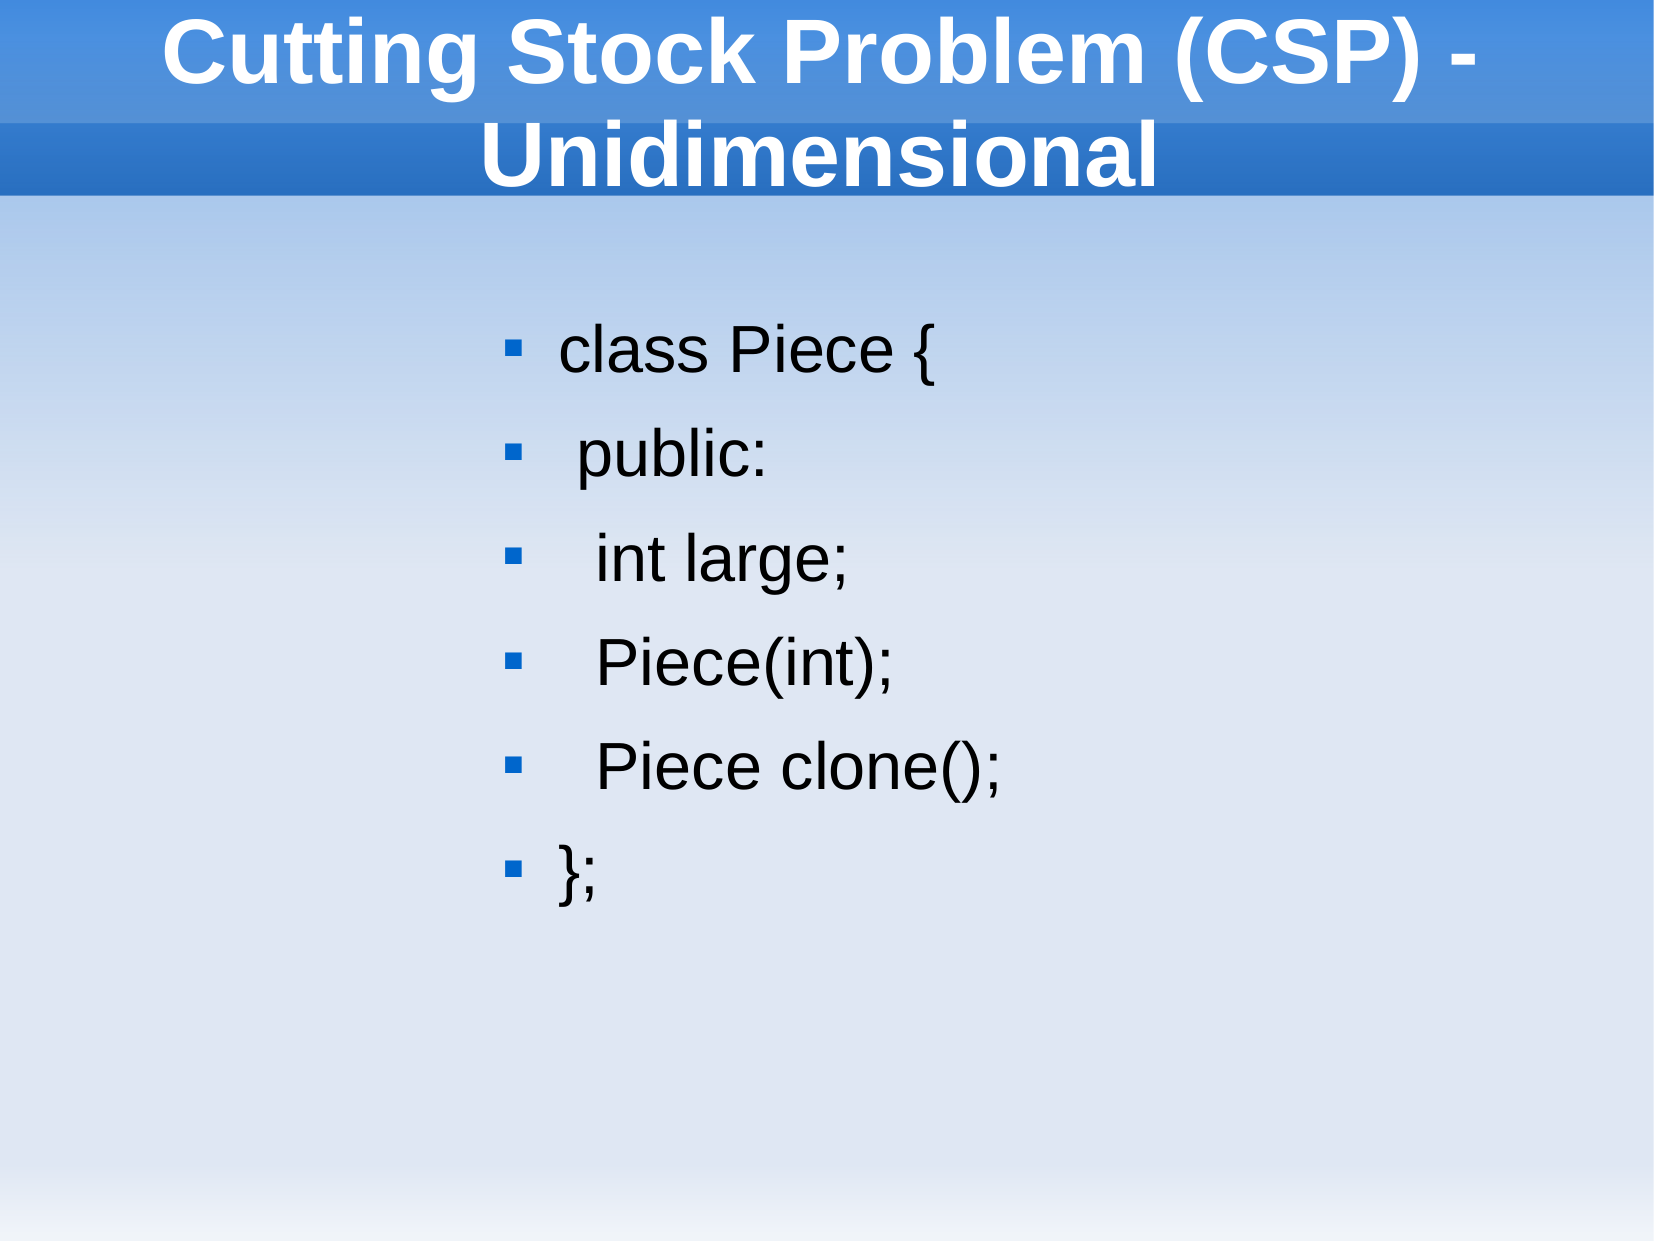

# Cutting Stock Problem (CSP) - Unidimensional
class Piece {
 public:
 int large;
 Piece(int);
 Piece clone();
};